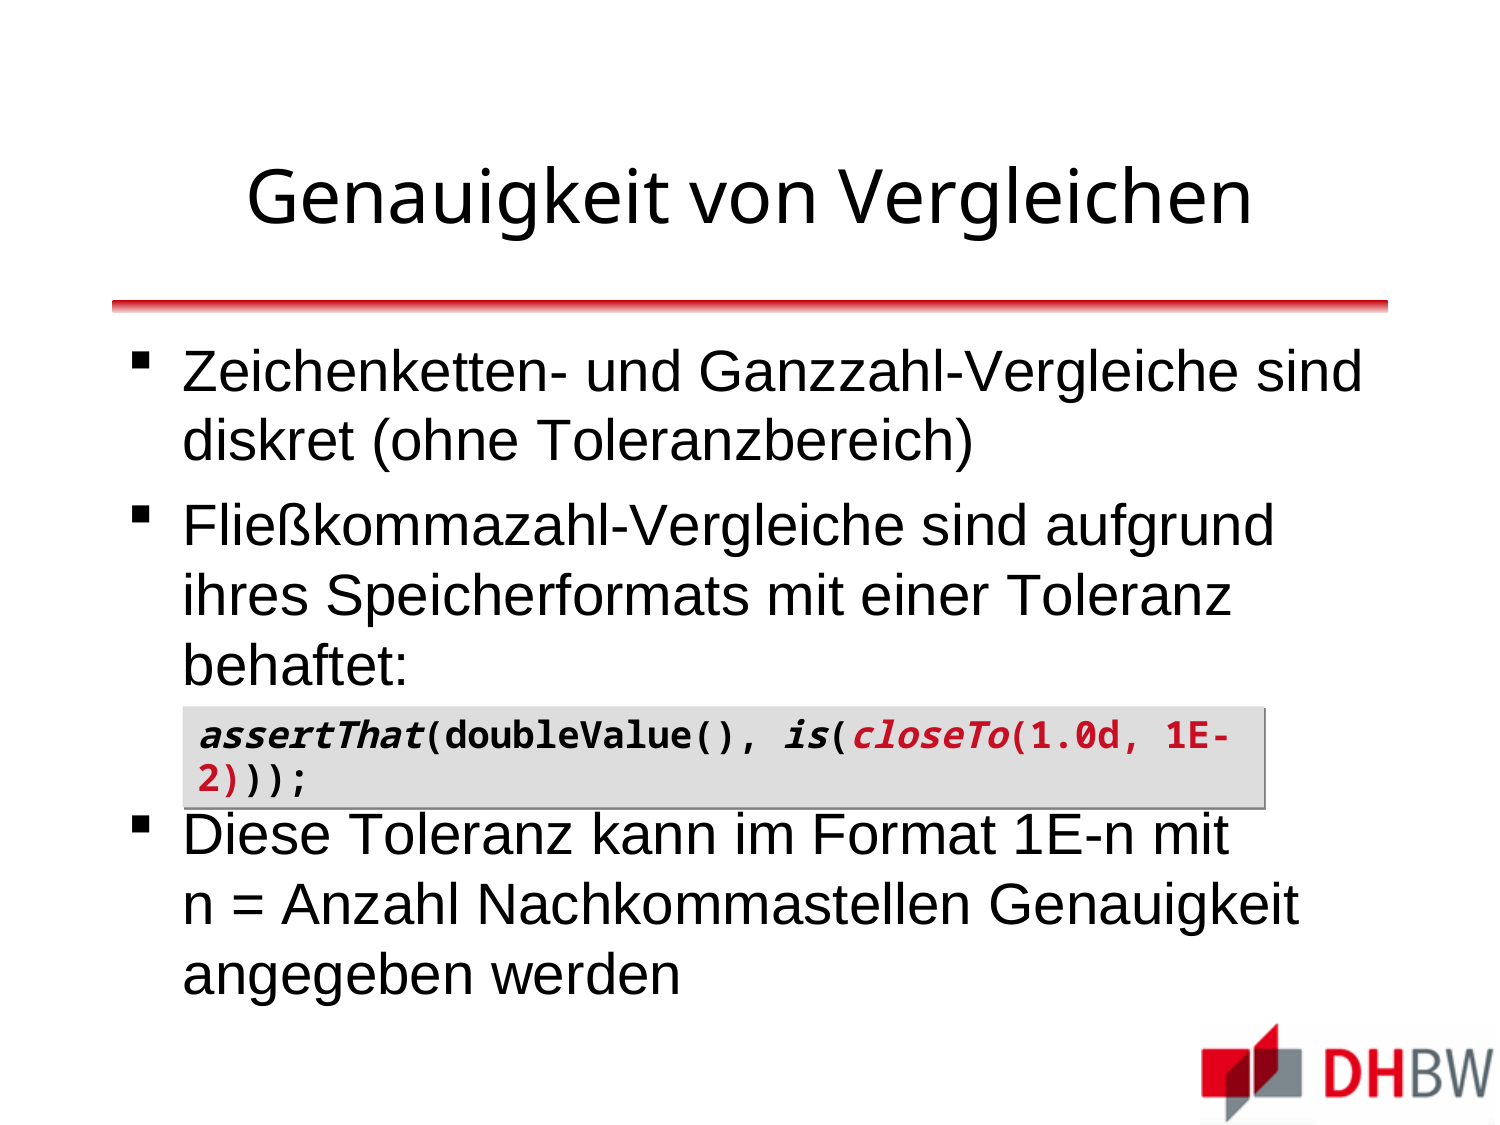

# Genauigkeit von Vergleichen
Zeichenketten- und Ganzzahl-Vergleiche sind diskret (ohne Toleranzbereich)
Fließkommazahl-Vergleiche sind aufgrund ihres Speicherformats mit einer Toleranz behaftet:
Diese Toleranz kann im Format 1E-n mit
n = Anzahl Nachkommastellen Genauigkeit angegeben werden
assertThat(doubleValue(), is(closeTo(1.0d, 1E-2)));